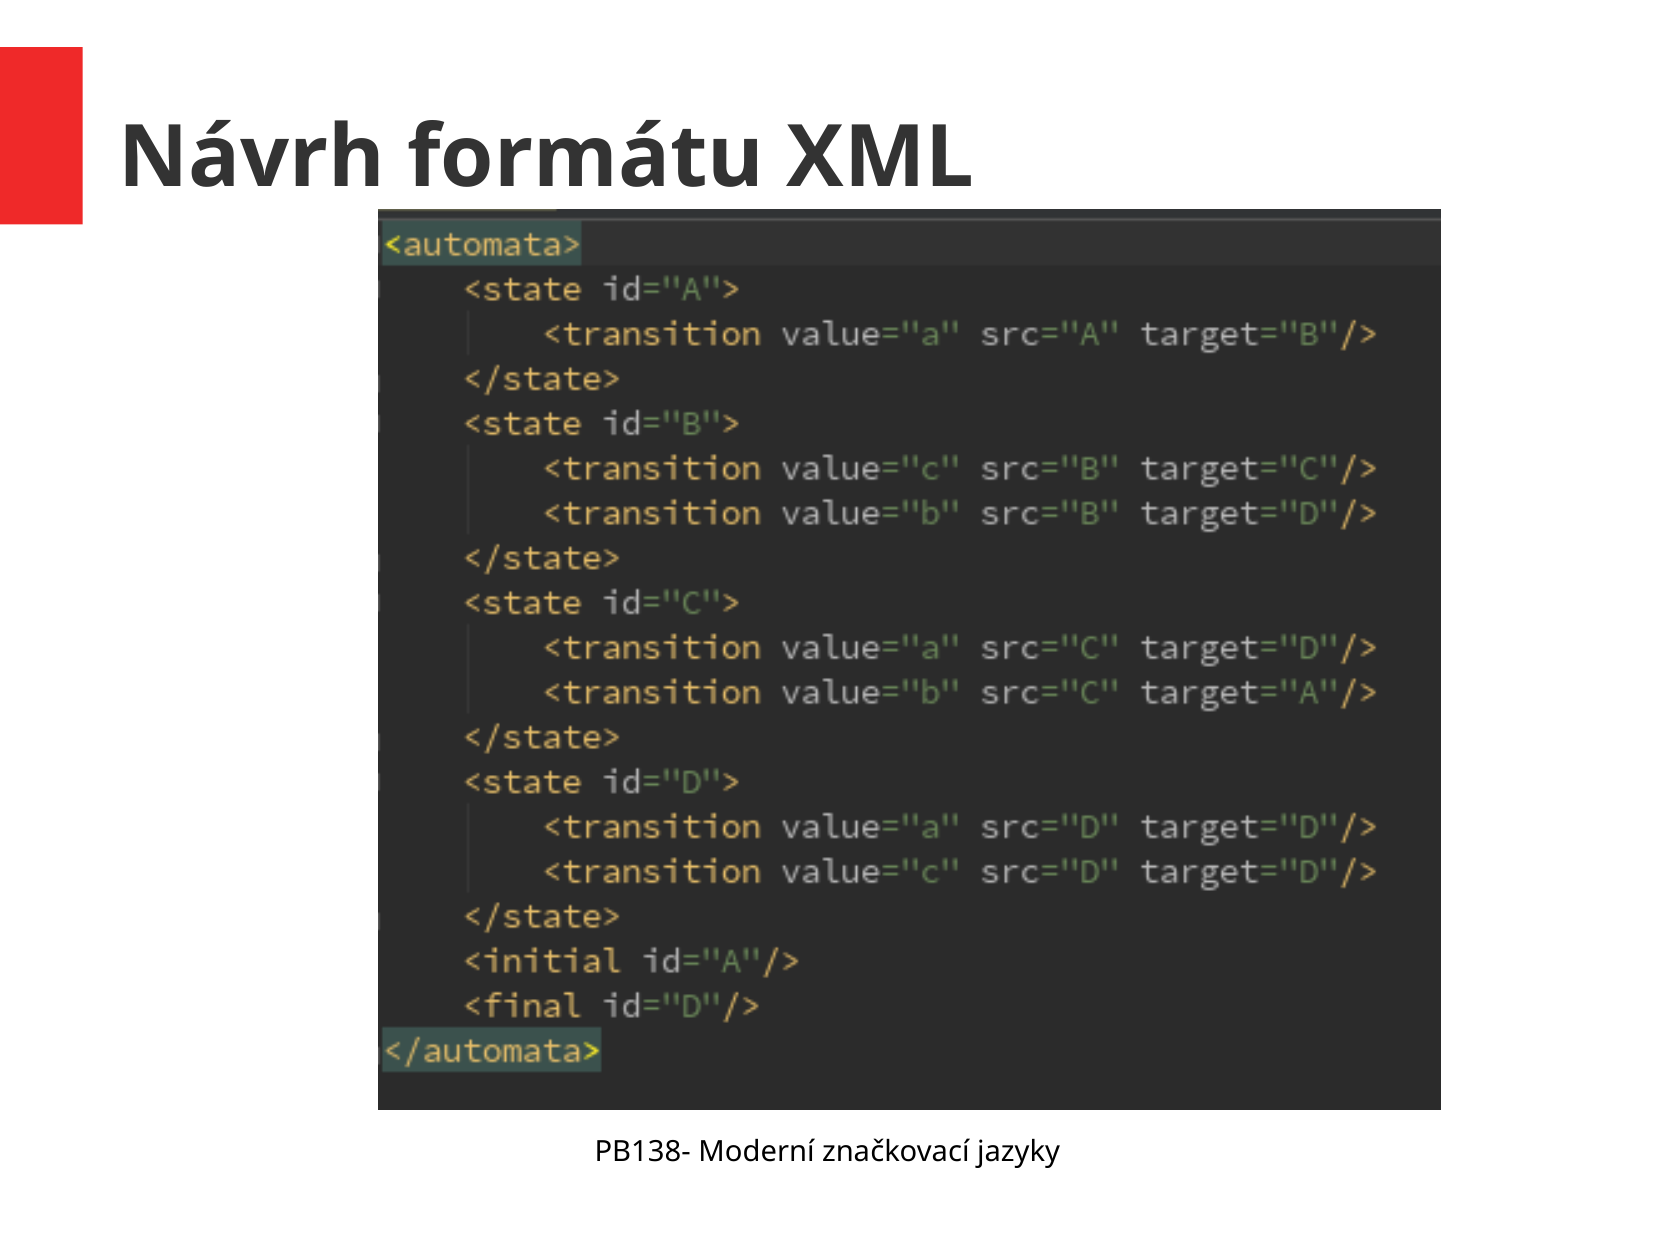

# Návrh formátu XML
PB138- Moderní značkovací jazyky